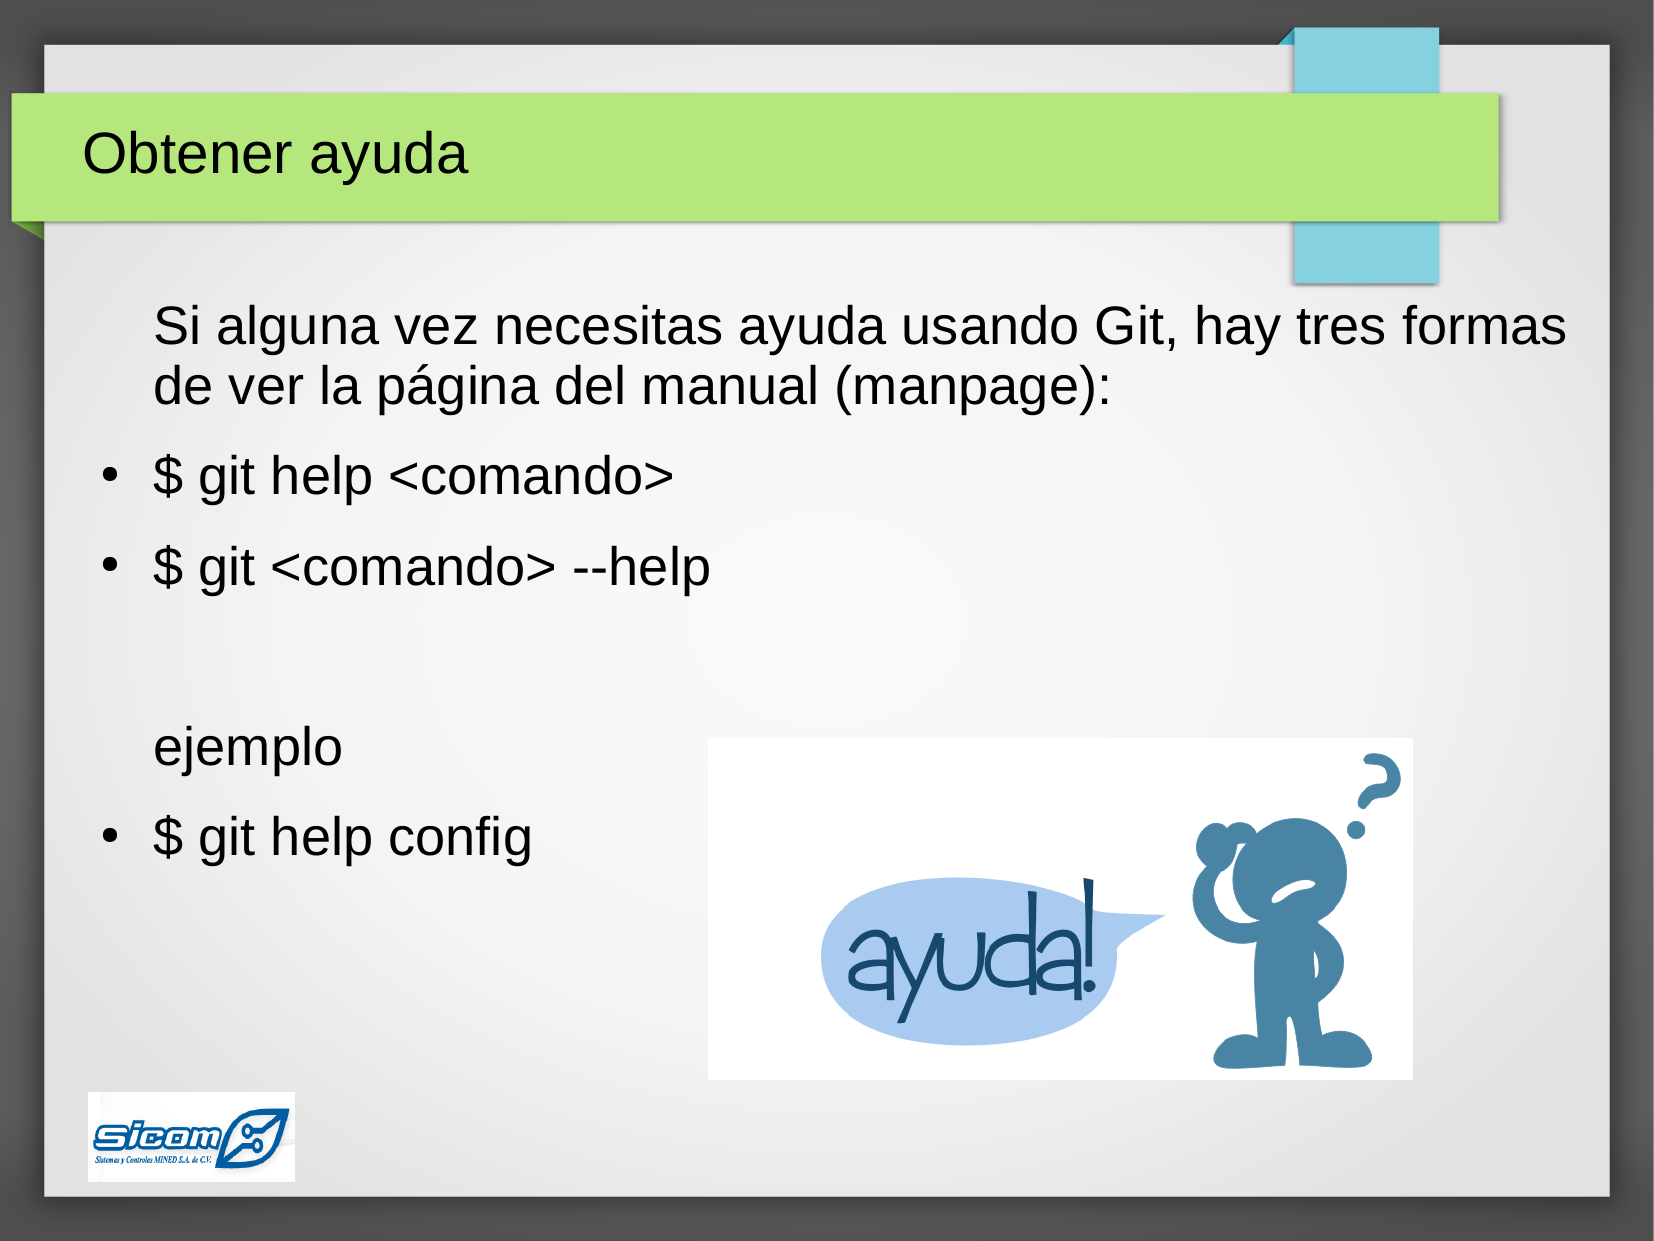

# Obtener ayuda
Si alguna vez necesitas ayuda usando Git, hay tres formas de ver la página del manual (manpage):
$ git help <comando>
$ git <comando> --help
ejemplo
$ git help config